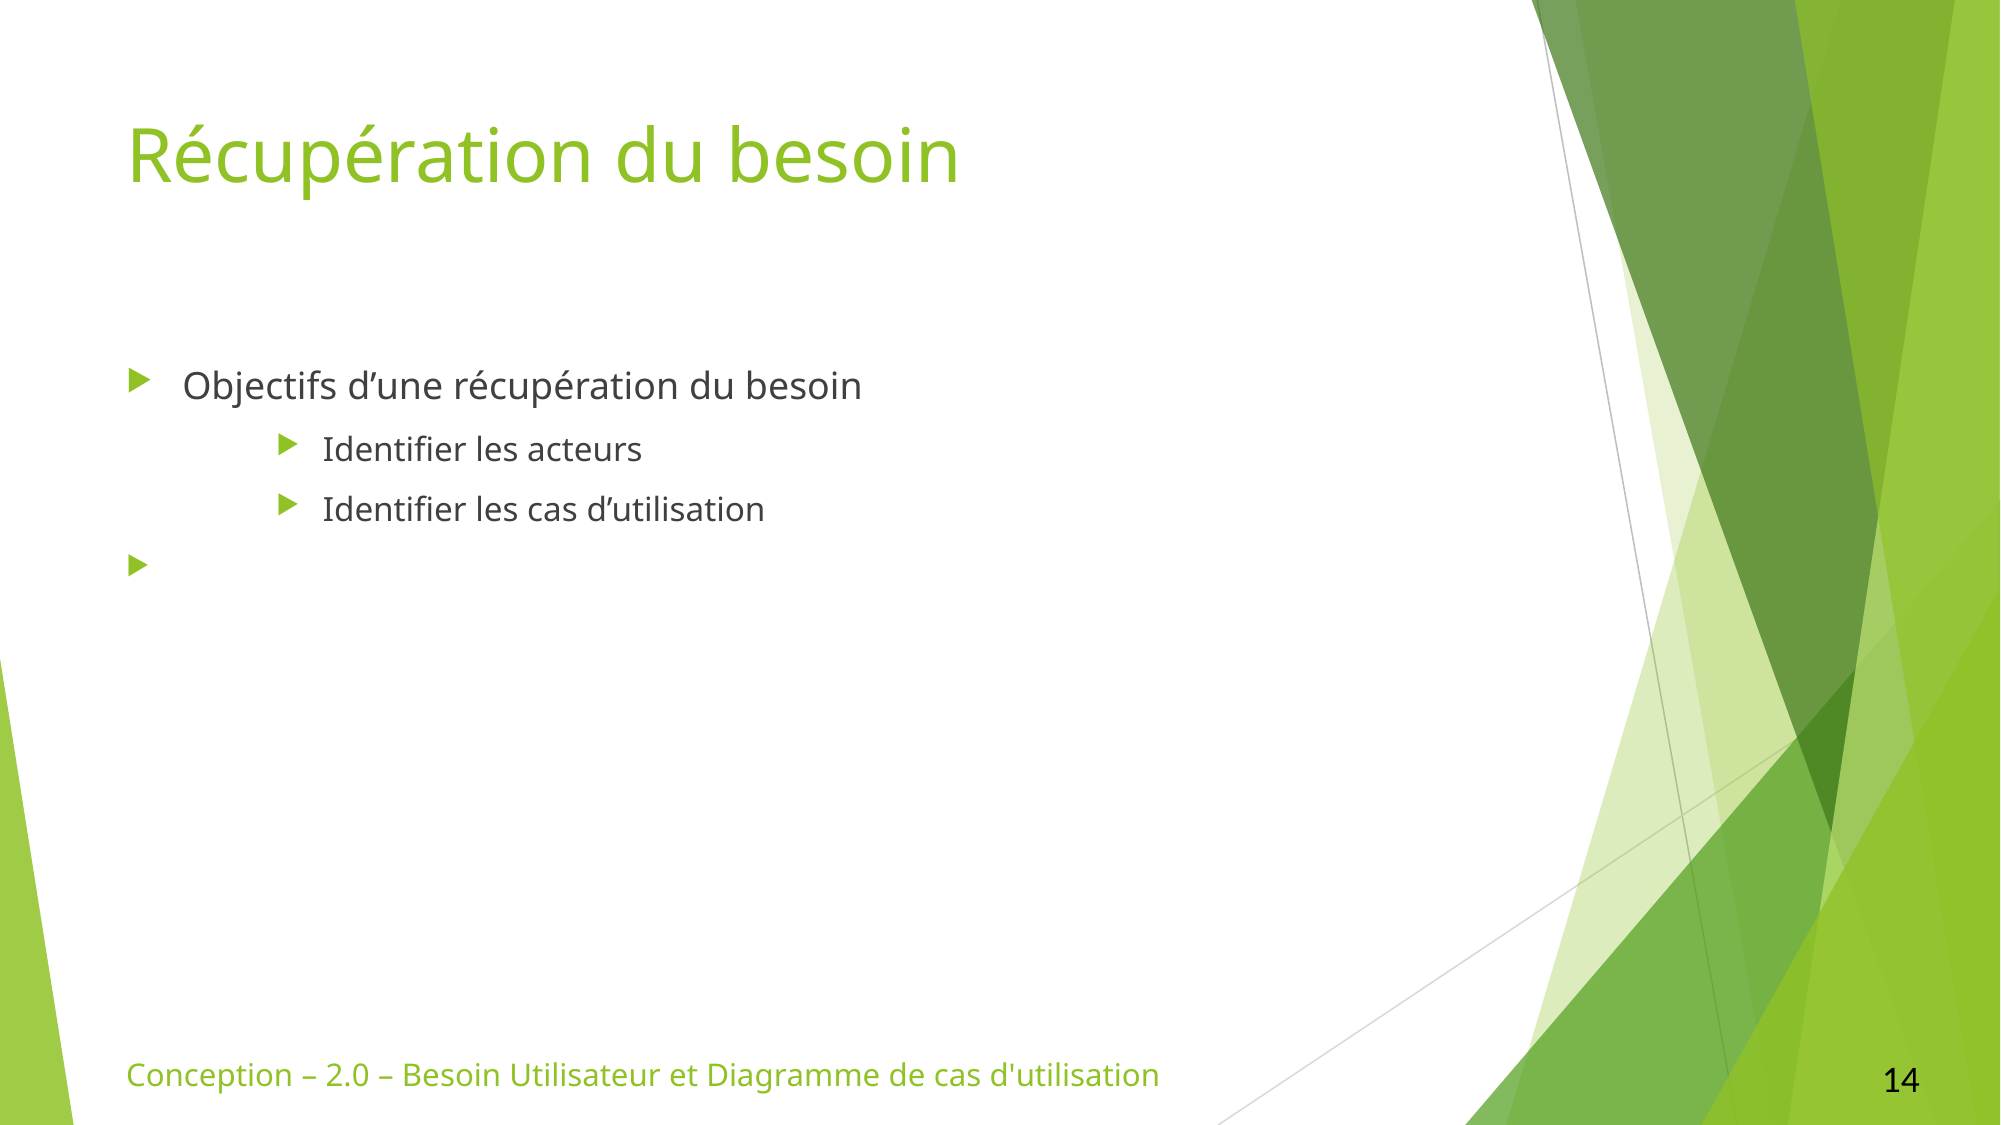

# Récupération du besoin
Objectifs d’une récupération du besoin
Identifier les acteurs
Identifier les cas d’utilisation
Conception – 2.0 – Besoin Utilisateur et Diagramme de cas d'utilisation